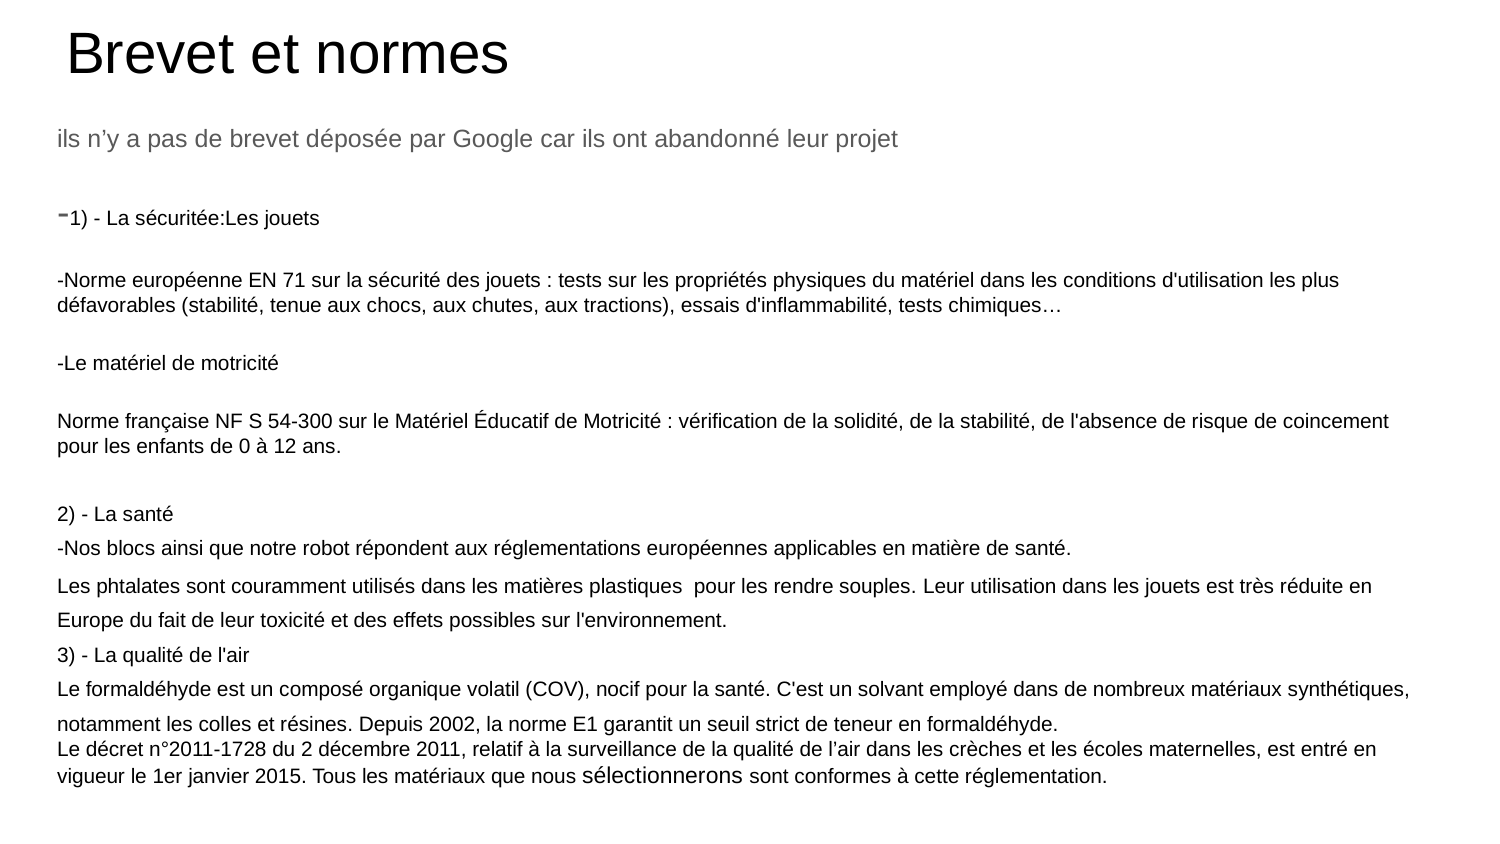

# Brevet et normes
ils n’y a pas de brevet déposée par Google car ils ont abandonné leur projet
-1) - La sécuritée:Les jouets
-Norme européenne EN 71 sur la sécurité des jouets : tests sur les propriétés physiques du matériel dans les conditions d'utilisation les plus défavorables (stabilité, tenue aux chocs, aux chutes, aux tractions), essais d'inflammabilité, tests chimiques…
-Le matériel de motricité
Norme française NF S 54-300 sur le Matériel Éducatif de Motricité : vérification de la solidité, de la stabilité, de l'absence de risque de coincement pour les enfants de 0 à 12 ans.
2) - La santé
-Nos blocs ainsi que notre robot répondent aux réglementations européennes applicables en matière de santé.
Les phtalates sont couramment utilisés dans les matières plastiques pour les rendre souples. Leur utilisation dans les jouets est très réduite en Europe du fait de leur toxicité et des effets possibles sur l'environnement.
3) - La qualité de l'air
Le formaldéhyde est un composé organique volatil (COV), nocif pour la santé. C'est un solvant employé dans de nombreux matériaux synthétiques, notamment les colles et résines. Depuis 2002, la norme E1 garantit un seuil strict de teneur en formaldéhyde.
Le décret n°2011-1728 du 2 décembre 2011, relatif à la surveillance de la qualité de l’air dans les crèches et les écoles maternelles, est entré en vigueur le 1er janvier 2015. Tous les matériaux que nous sélectionnerons sont conformes à cette réglementation.